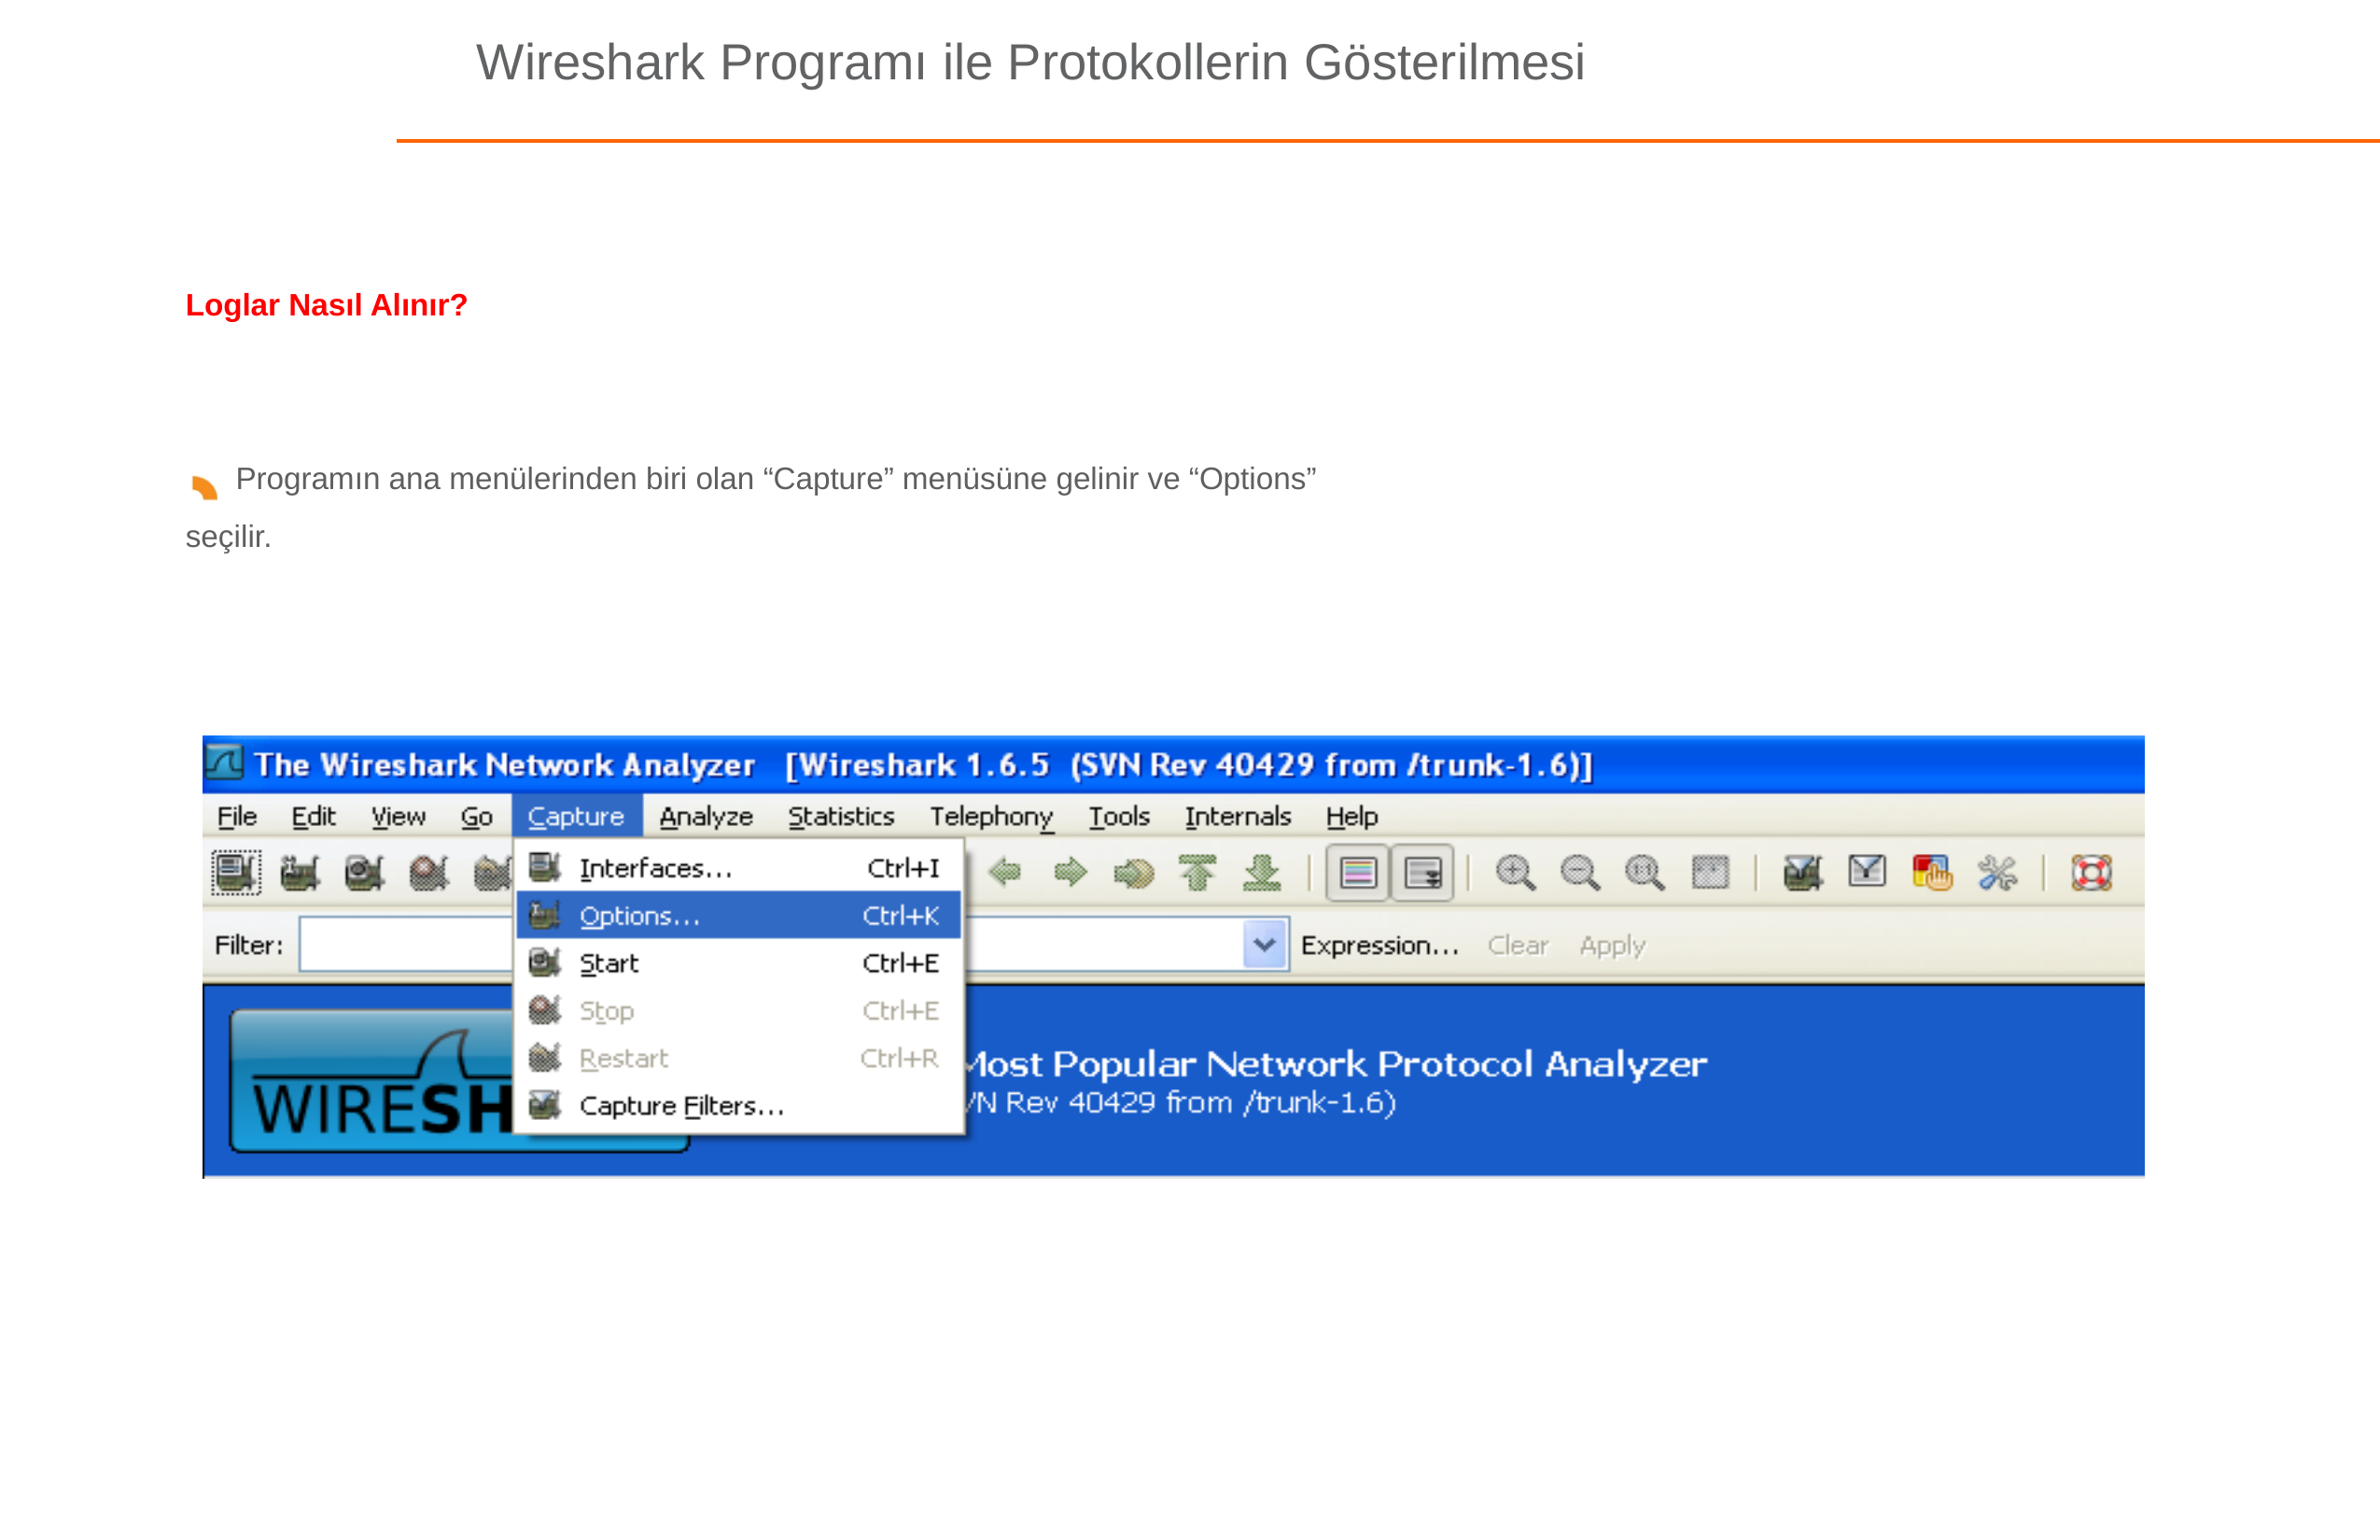

Wireshark Programı ile Protokollerin Gösterilmesi
Loglar Nasıl Alınır?
 Programın ana menülerinden biri olan “Capture” menüsüne gelinir ve “Options”
seçilir.